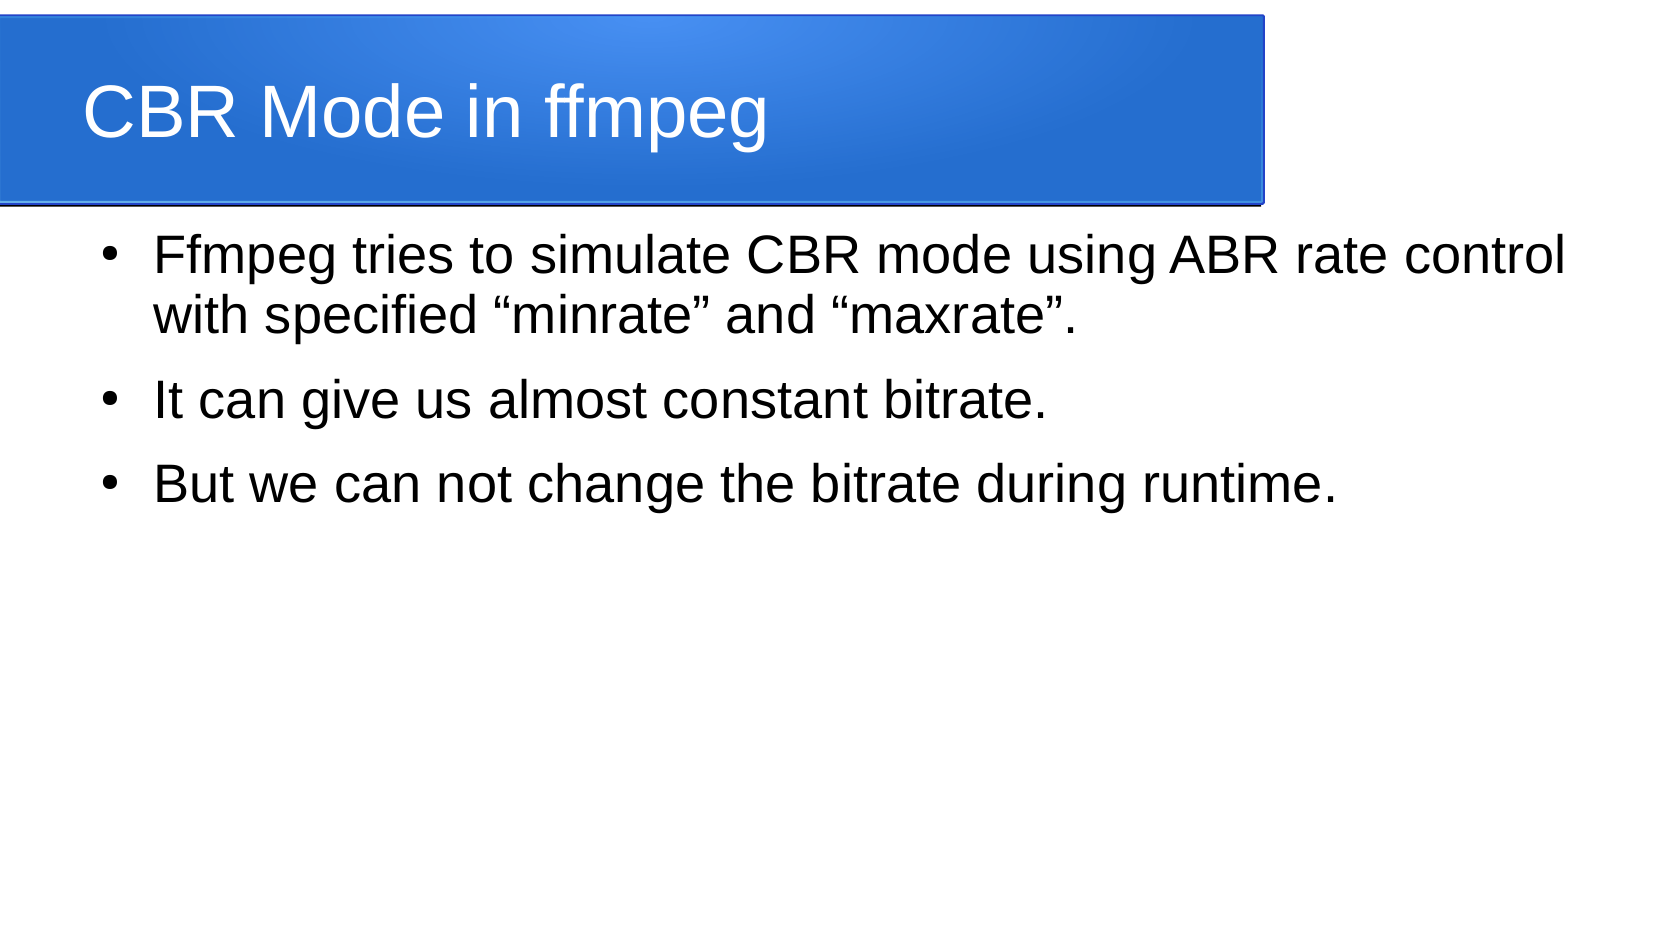

# CBR Mode in ffmpeg
Ffmpeg tries to simulate CBR mode using ABR rate control with specified “minrate” and “maxrate”.
It can give us almost constant bitrate.
But we can not change the bitrate during runtime.